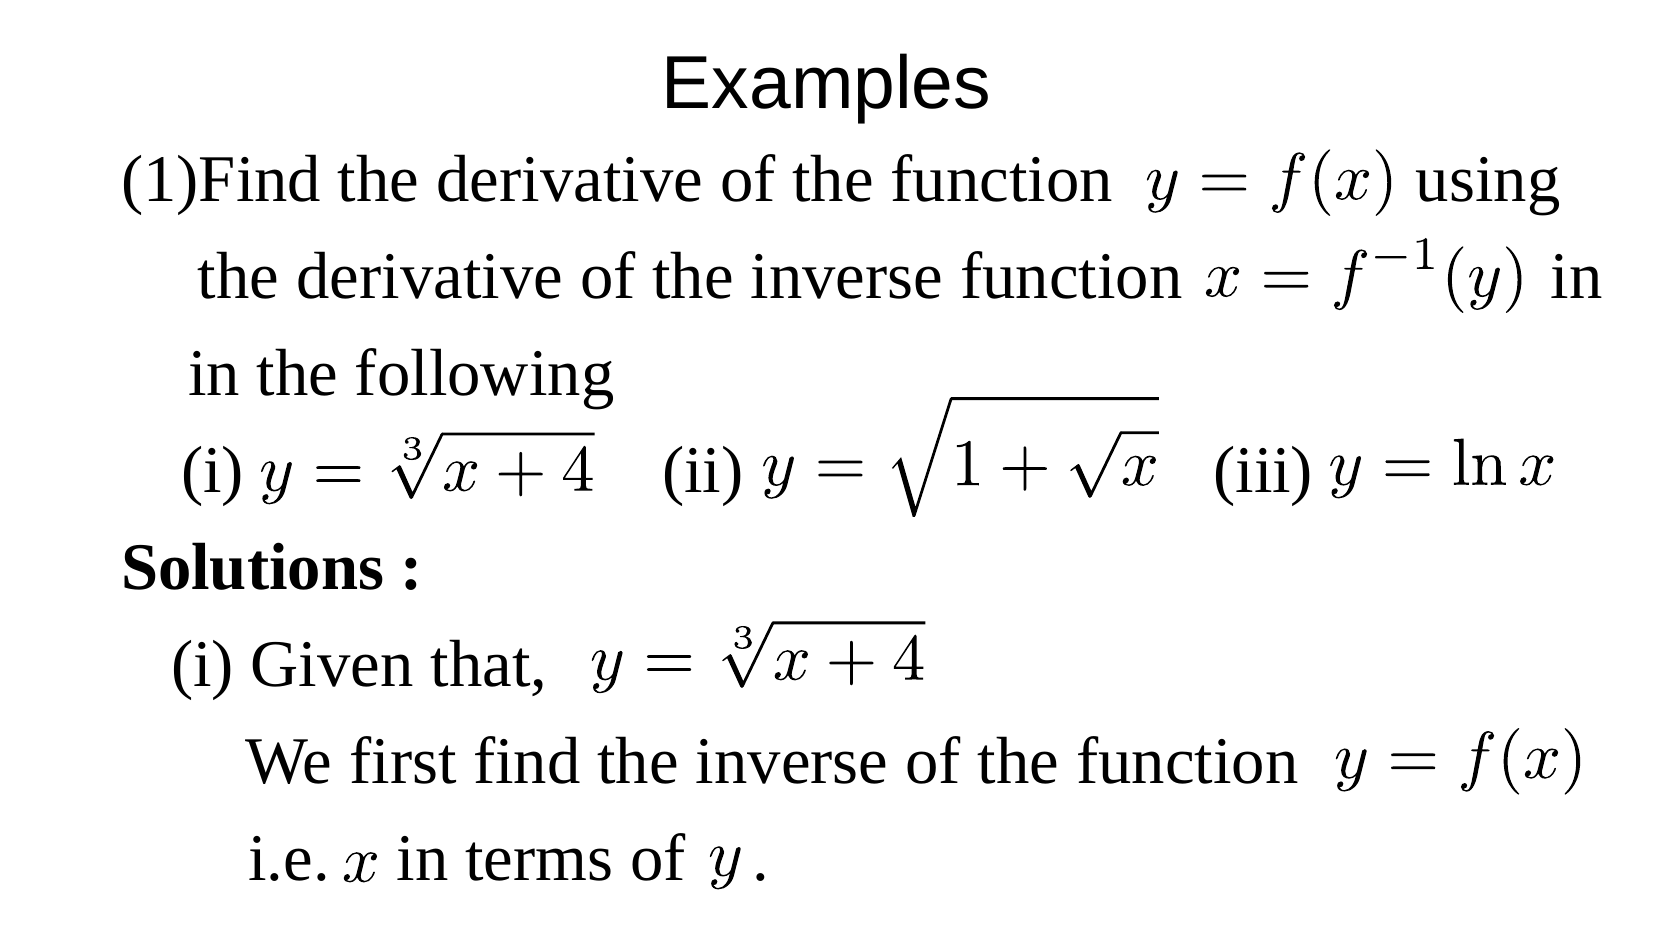

# Examples
	(1)Find the derivative of the function using
 the derivative of the inverse function in
	 in the following
 (i) (ii) (iii)
	Solutions :
	 (i) Given that,
		 We first find the inverse of the function
 i.e. in terms of .